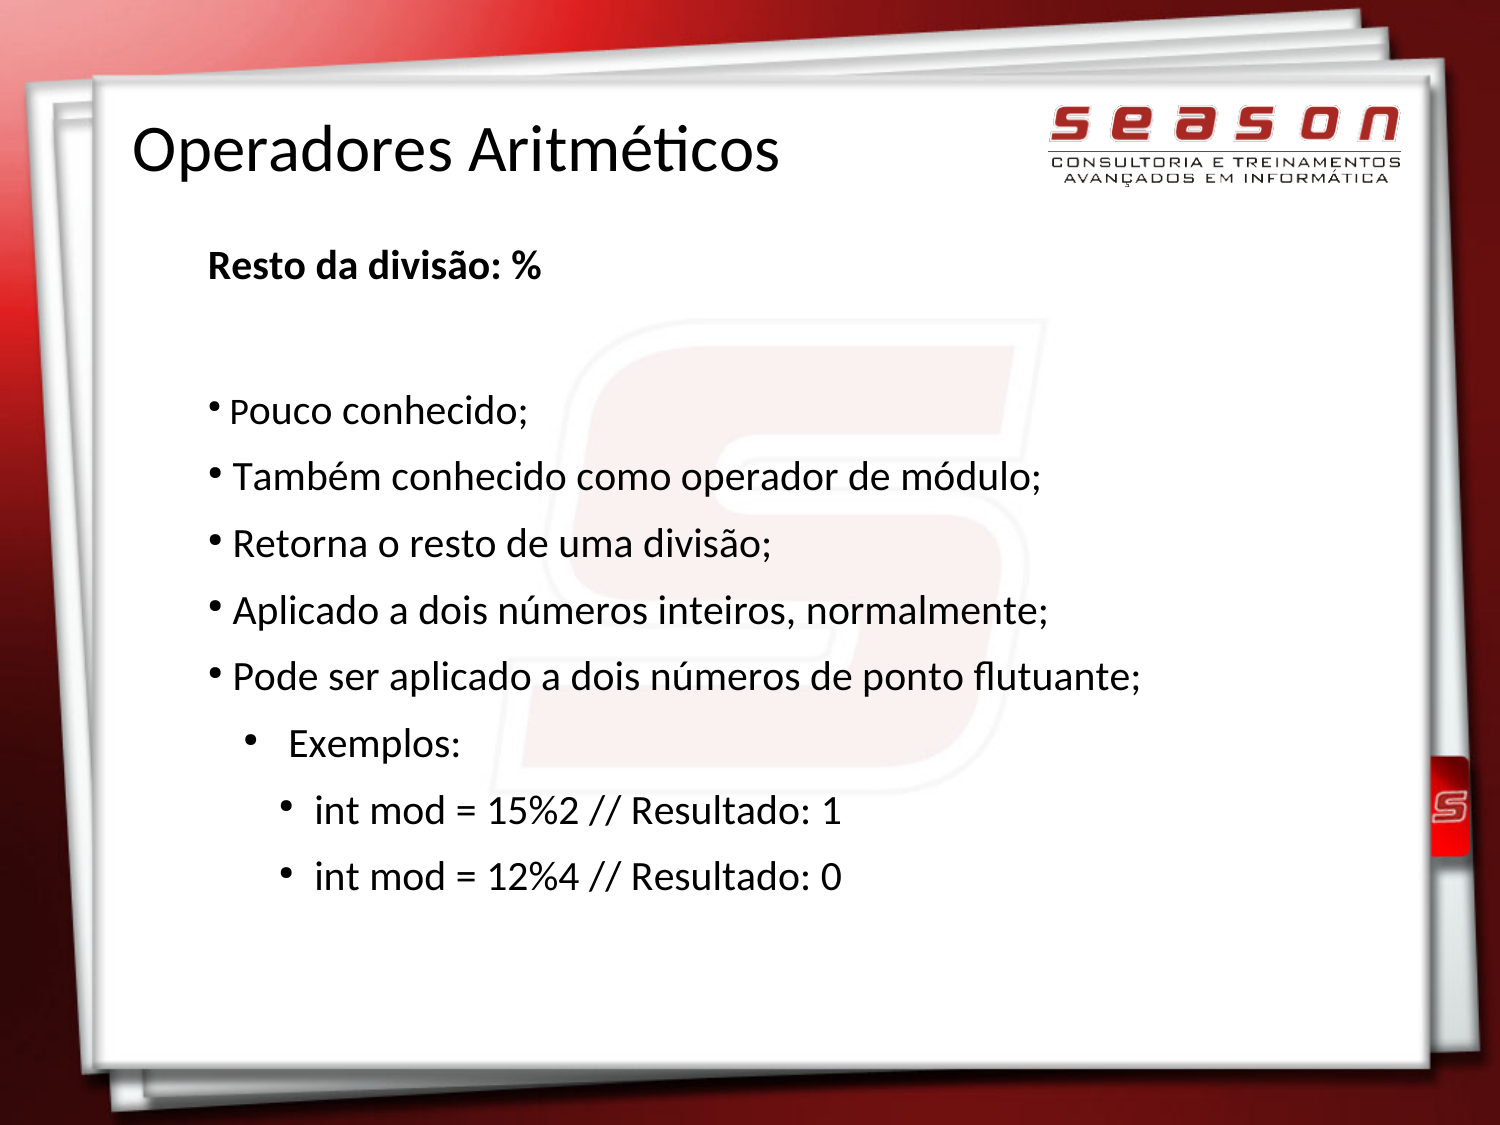

# Operadores Aritméticos
Resto da divisão: %
 Pouco conhecido;
 Também conhecido como operador de módulo;
 Retorna o resto de uma divisão;
 Aplicado a dois números inteiros, normalmente;
 Pode ser aplicado a dois números de ponto flutuante;
 Exemplos:
int mod = 15%2 // Resultado: 1
int mod = 12%4 // Resultado: 0